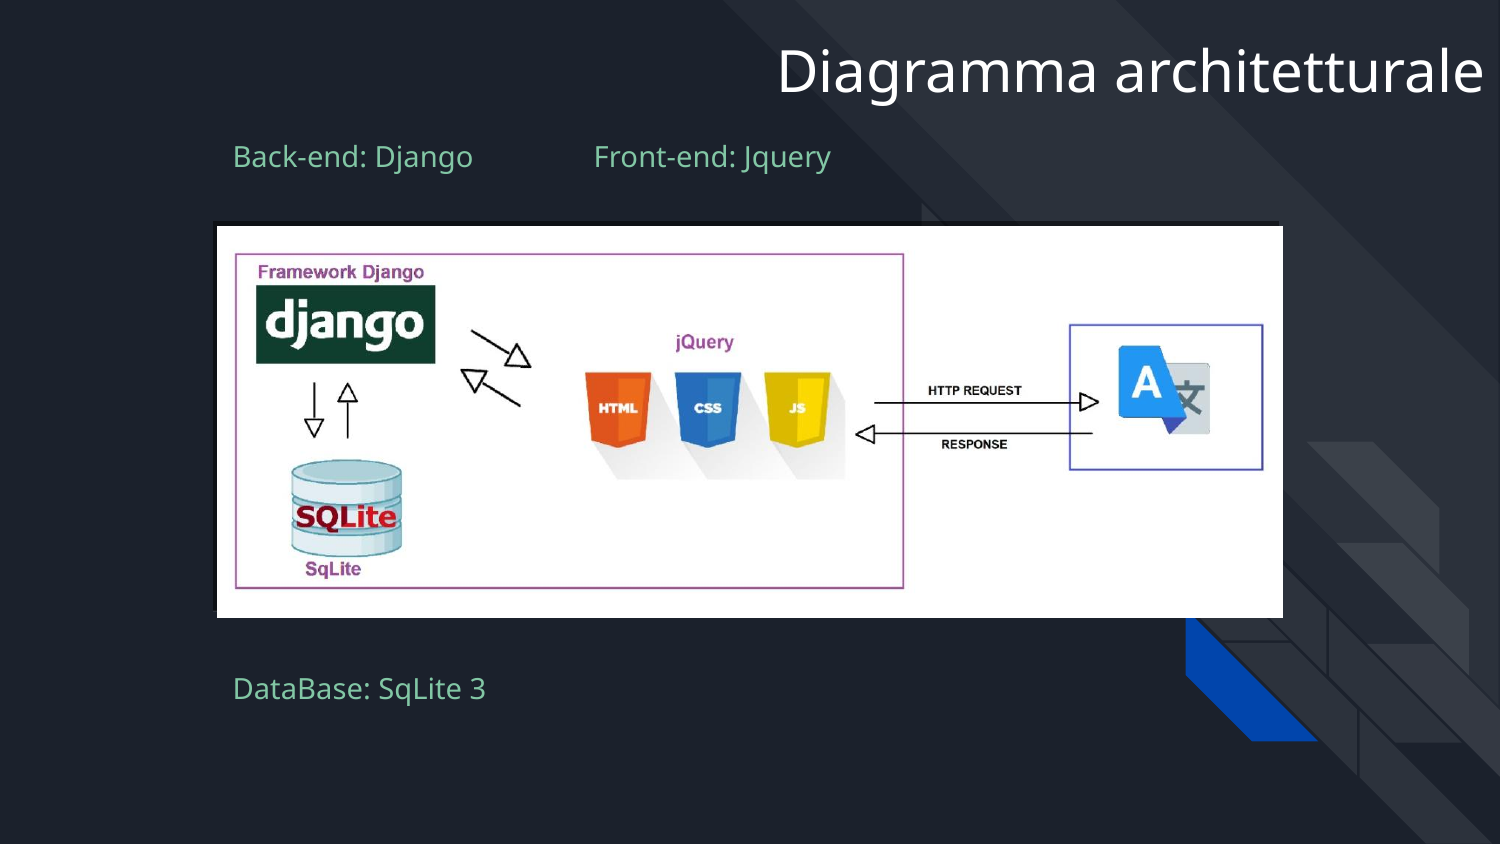

# Diagramma architetturale
Back-end: Django
Front-end: Jquery
DataBase: SqLite 3